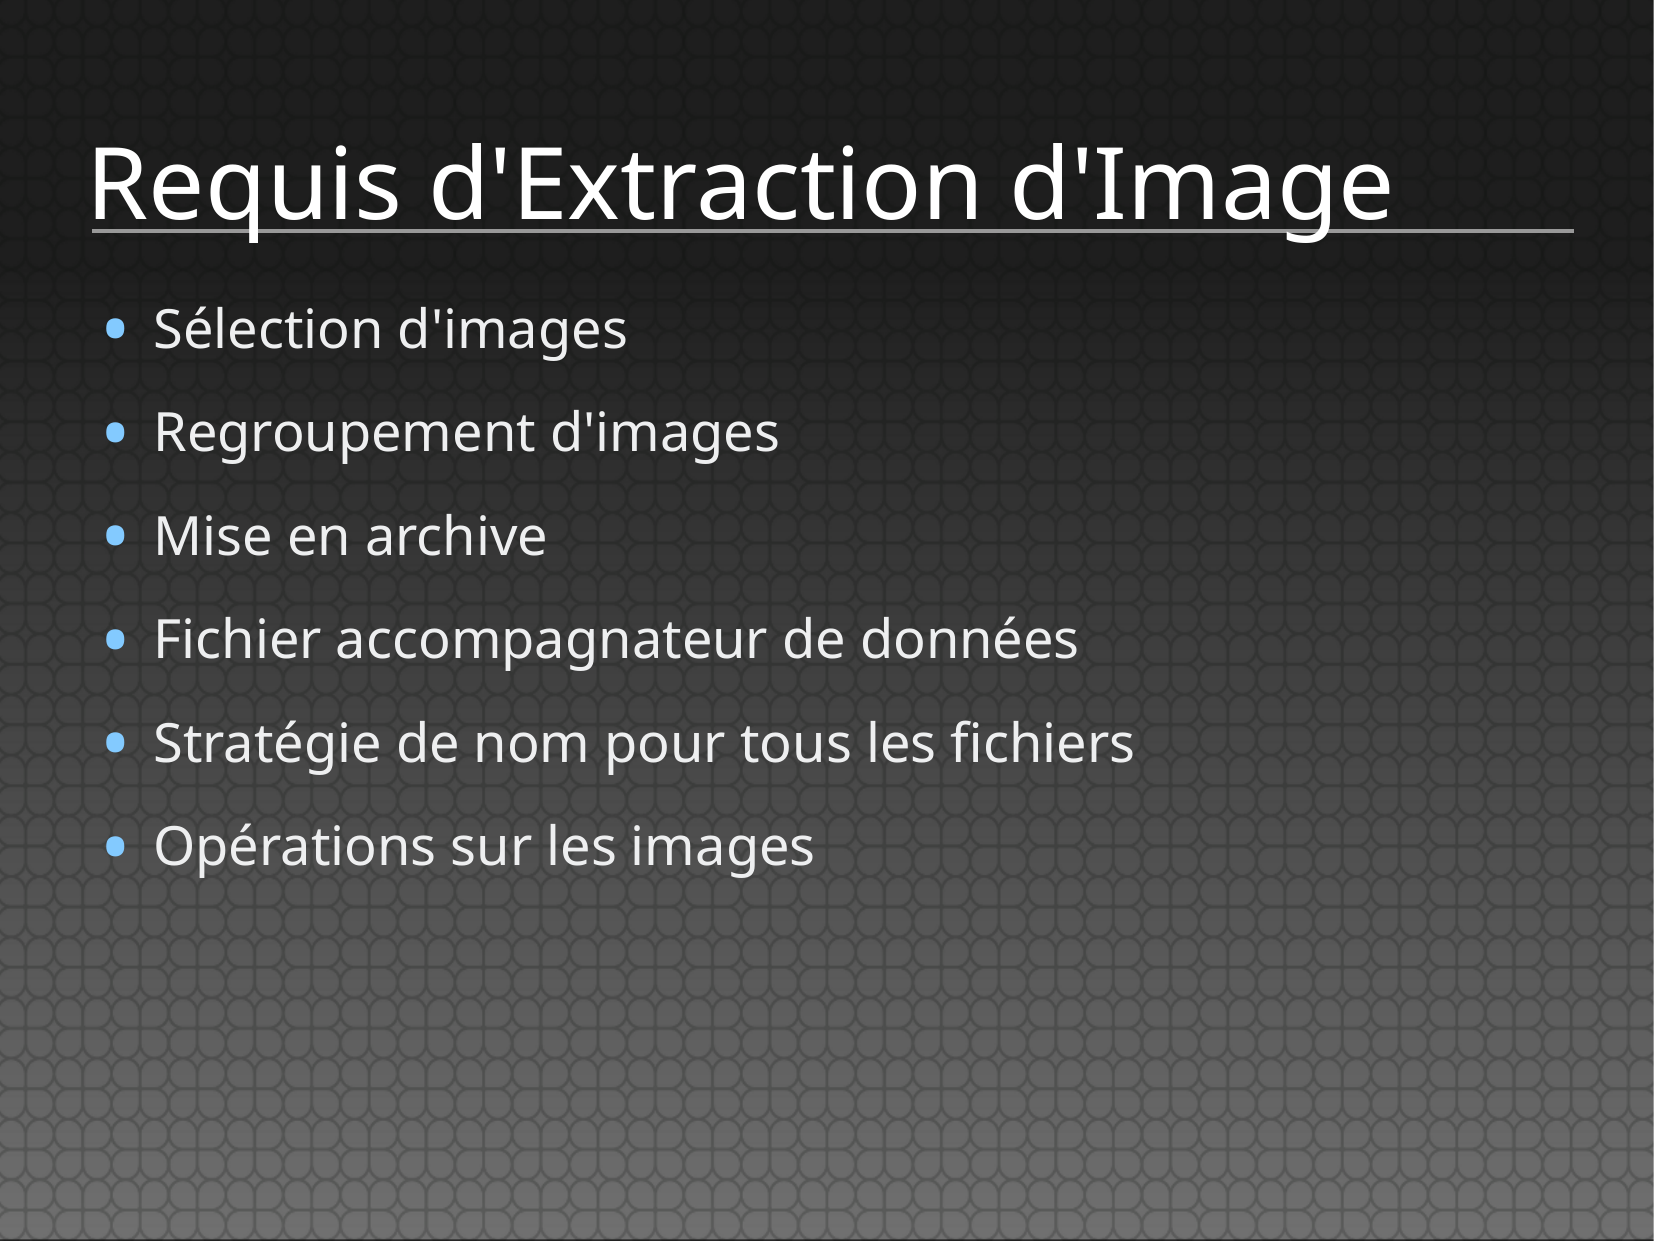

# Requis d'Extraction d'Image
Sélection d'images
Regroupement d'images
Mise en archive
Fichier accompagnateur de données
Stratégie de nom pour tous les fichiers
Opérations sur les images